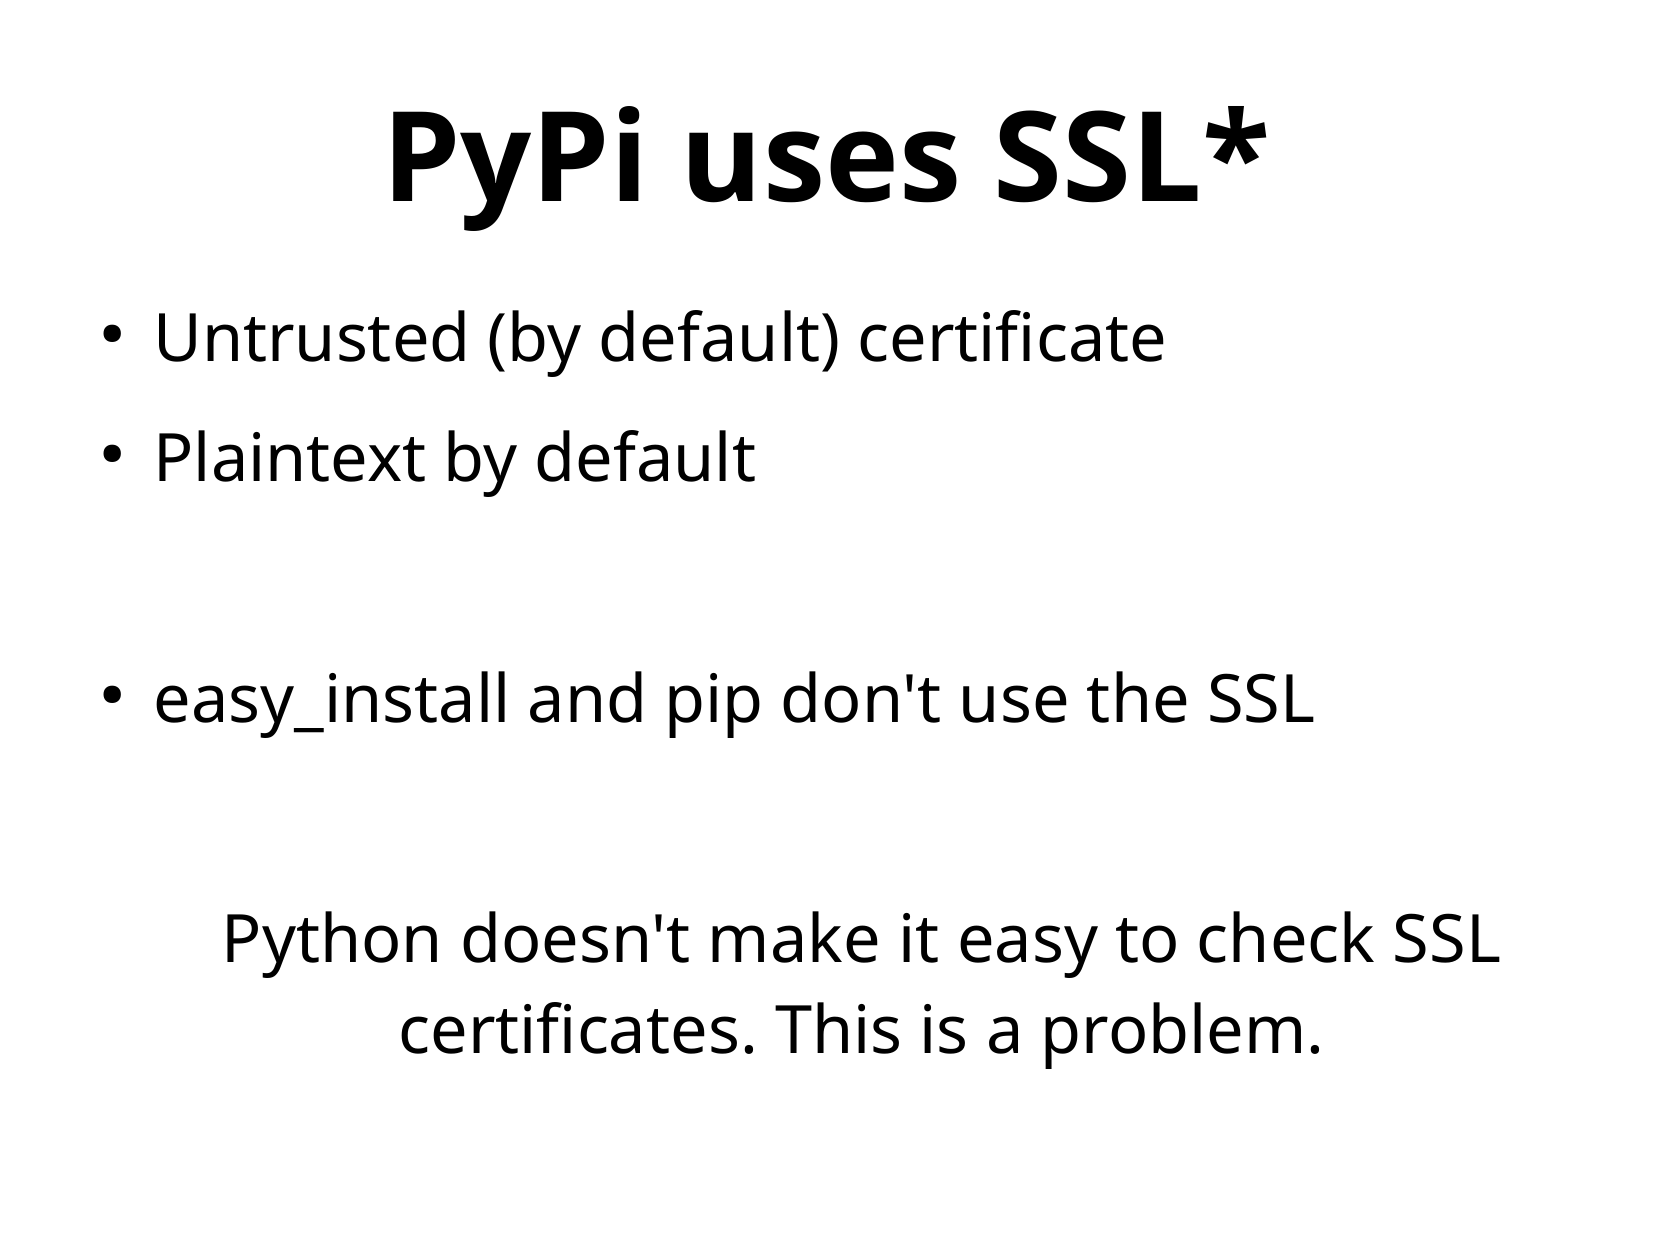

# PyPi uses SSL*
Untrusted (by default) certificate
Plaintext by default
easy_install and pip don't use the SSL
Python doesn't make it easy to check SSL certificates. This is a problem.